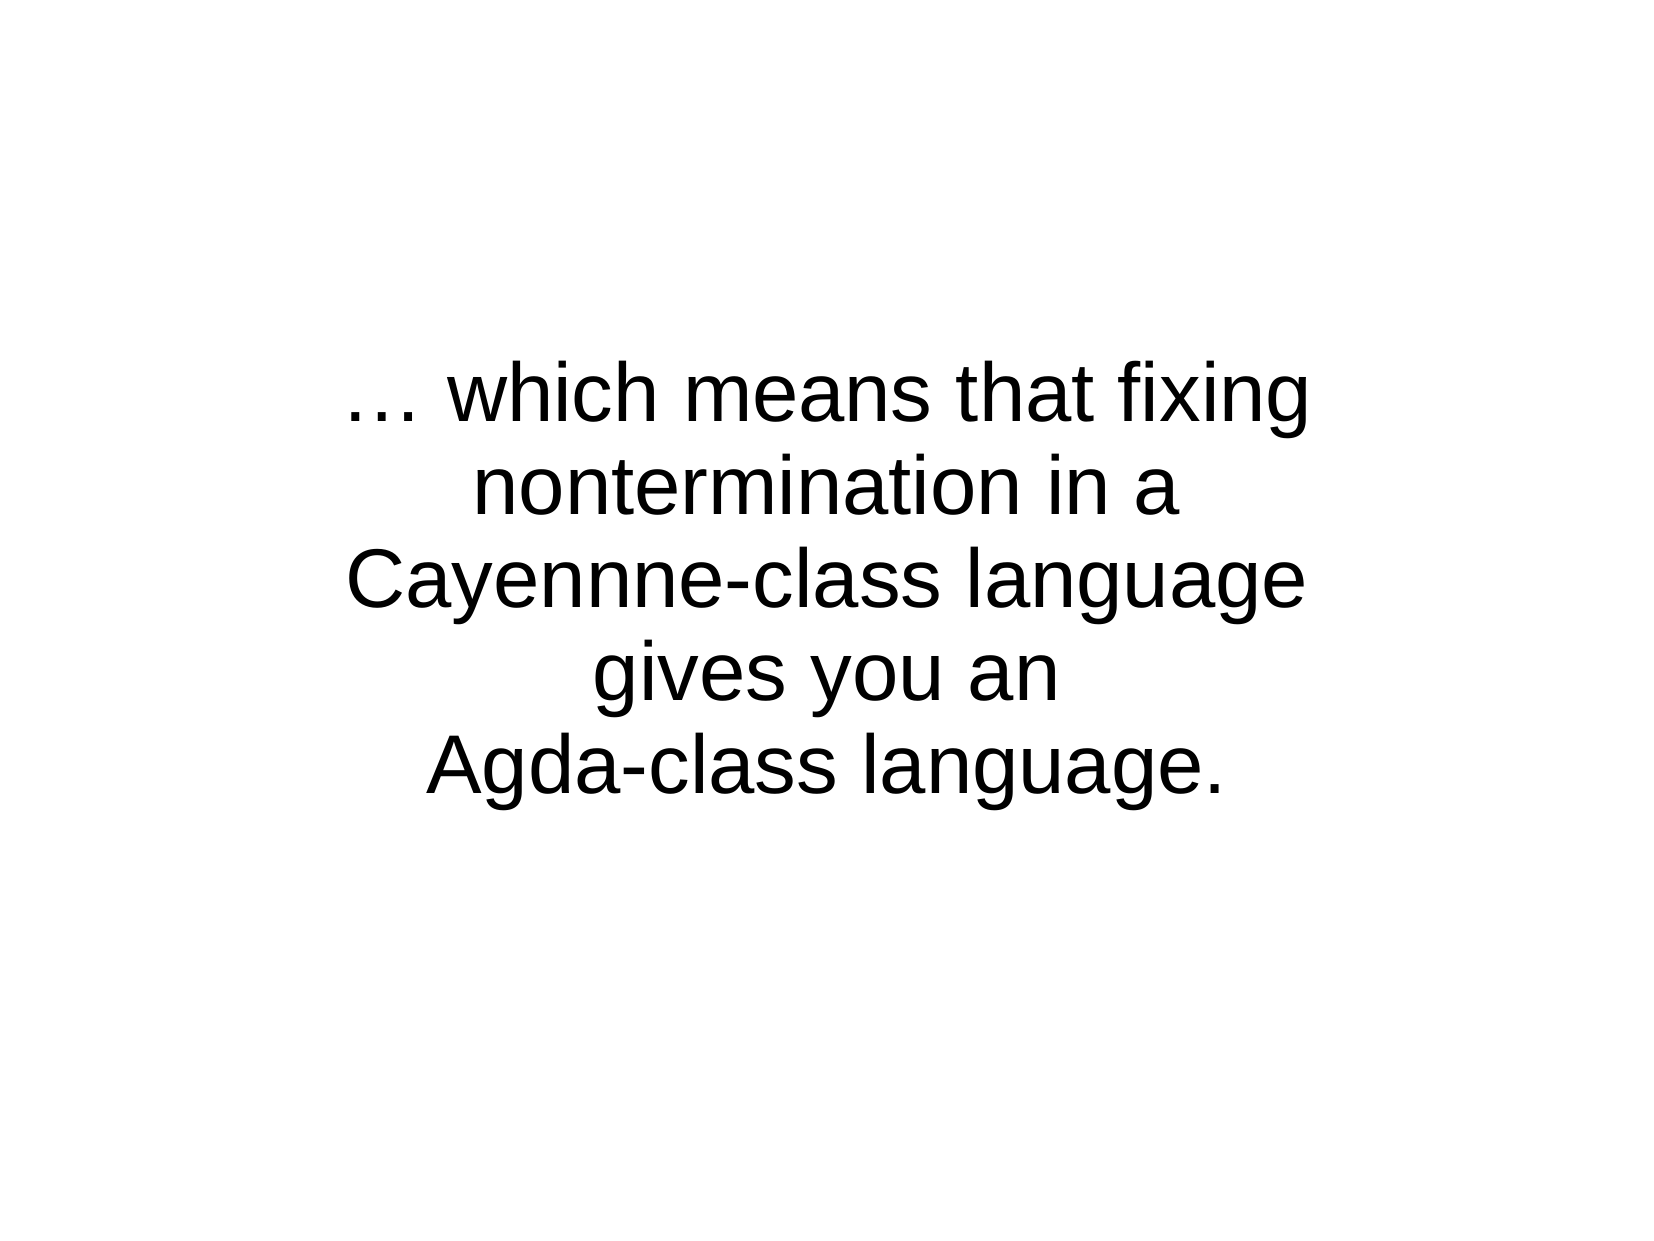

# … which means that fixing
nontermination in a
Cayennne-class language
gives you an
Agda-class language.